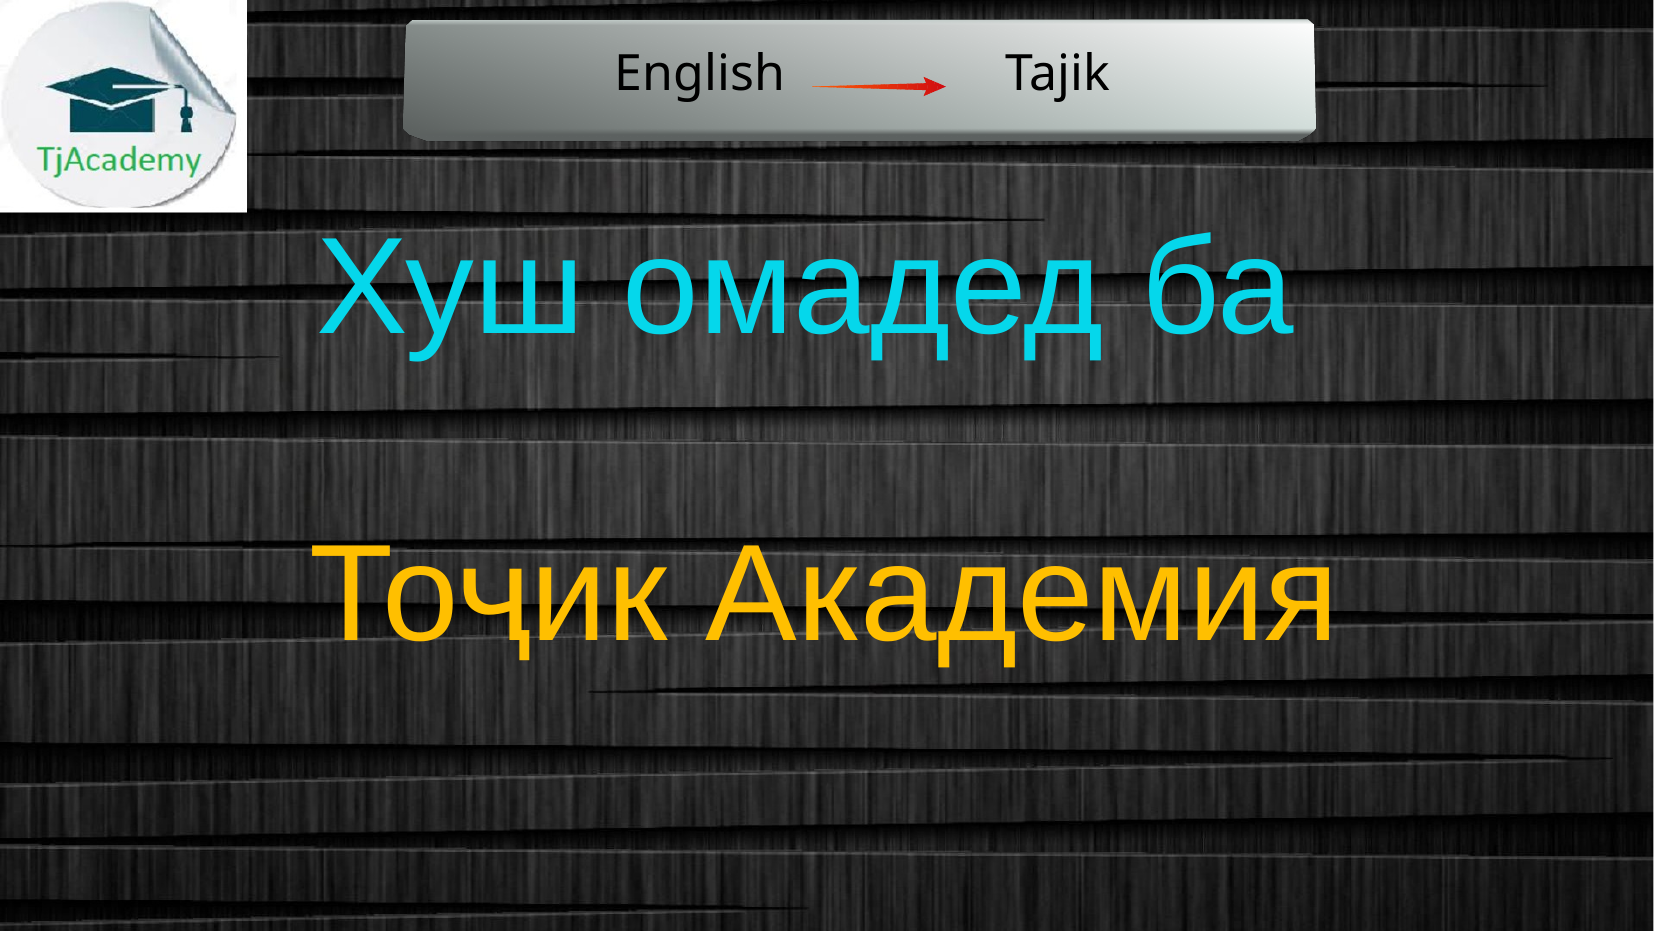

English Tajik
#
Хуш омадед ба
Тоҷик Академия